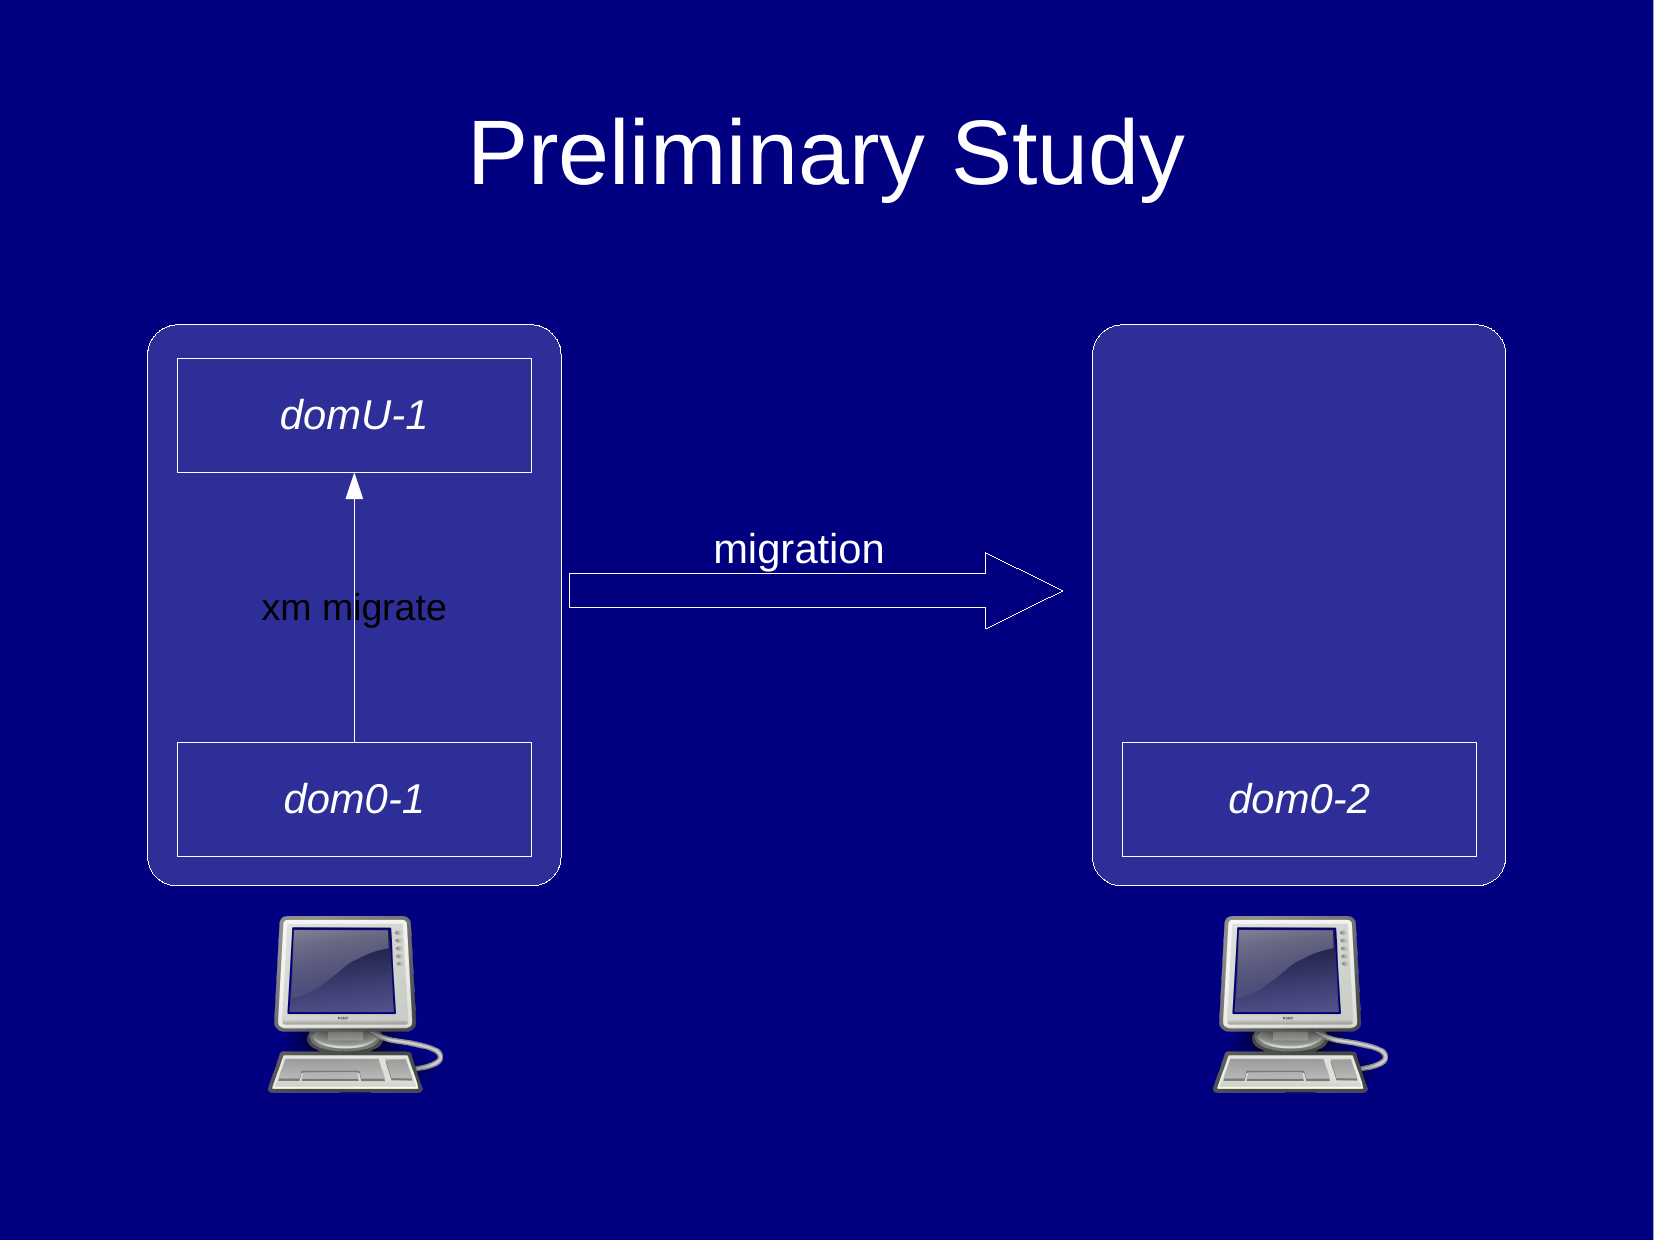

# Preliminary Study
domU-1
migration
dom0-1
dom0-2